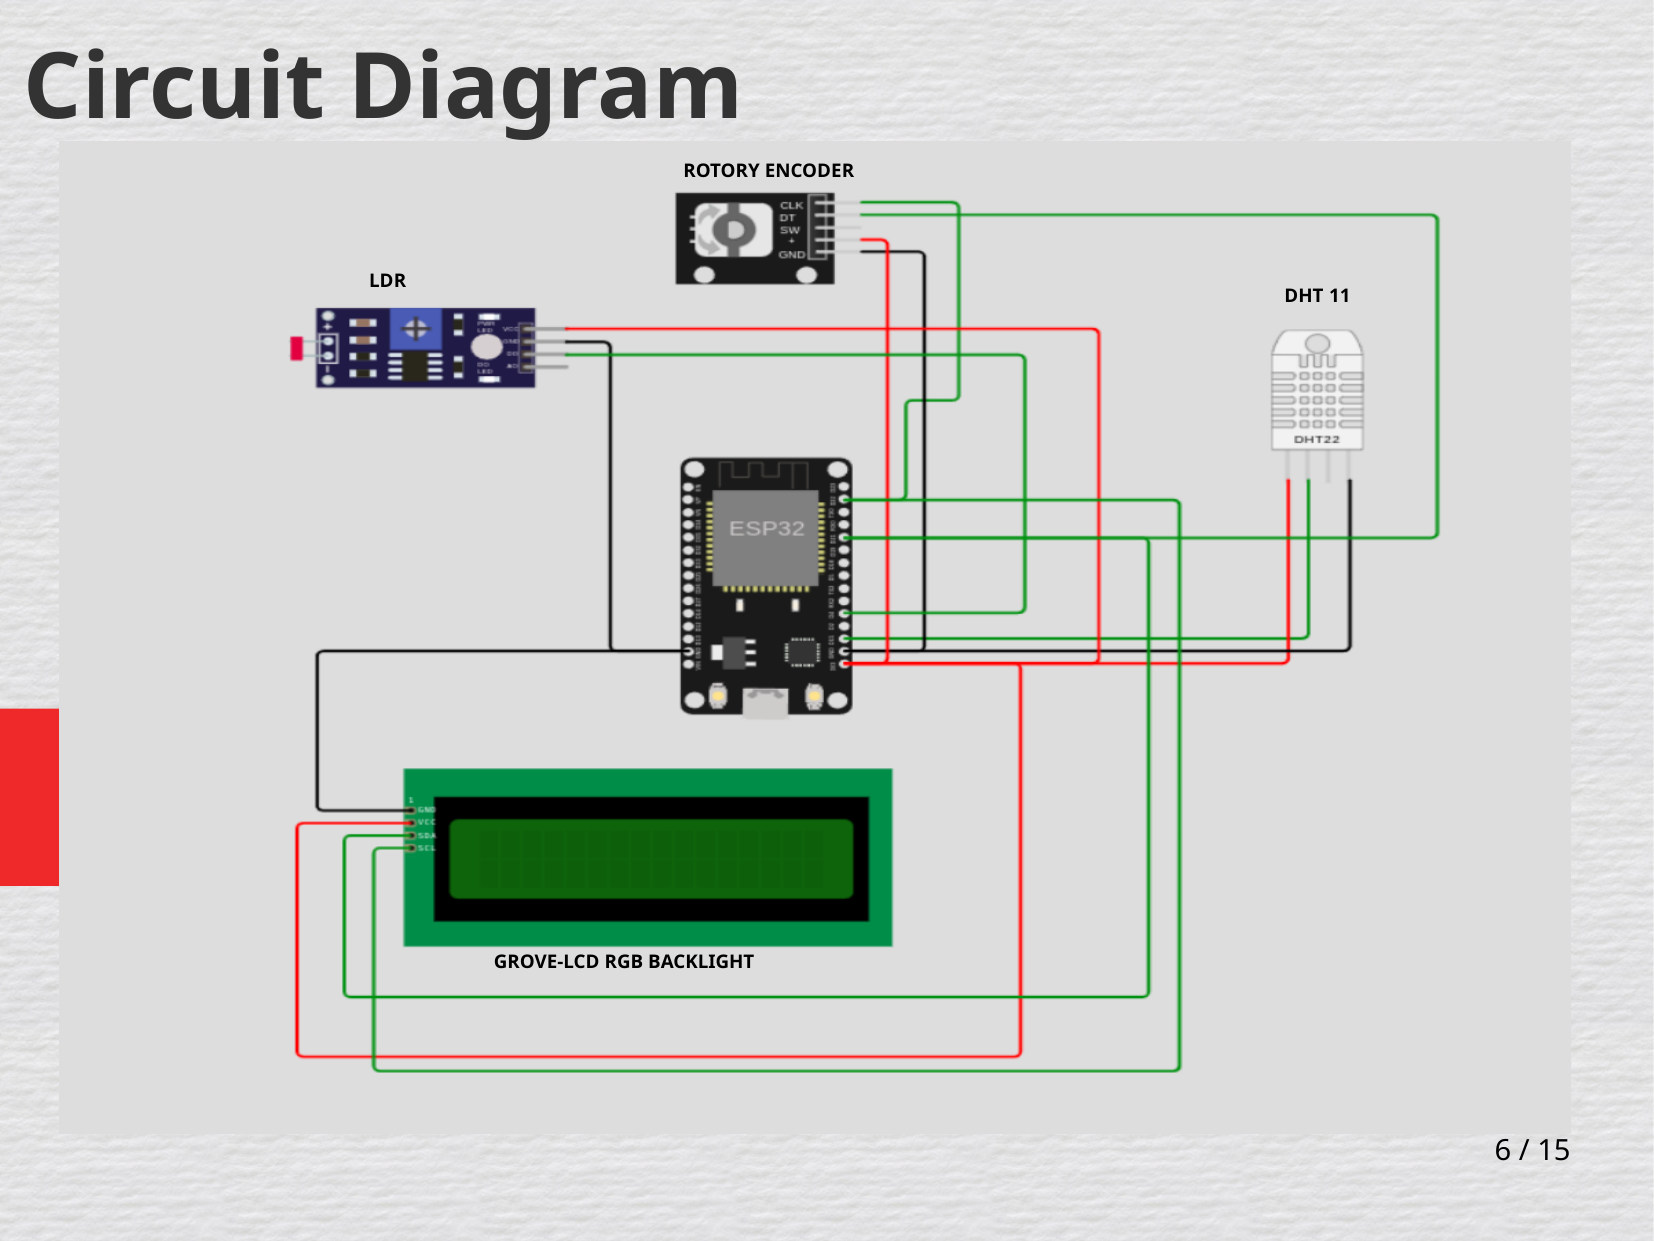

# Circuit Diagram
ROTORY ENCODER
LDR
DHT 11
GROVE-LCD RGB BACKLIGHT
6